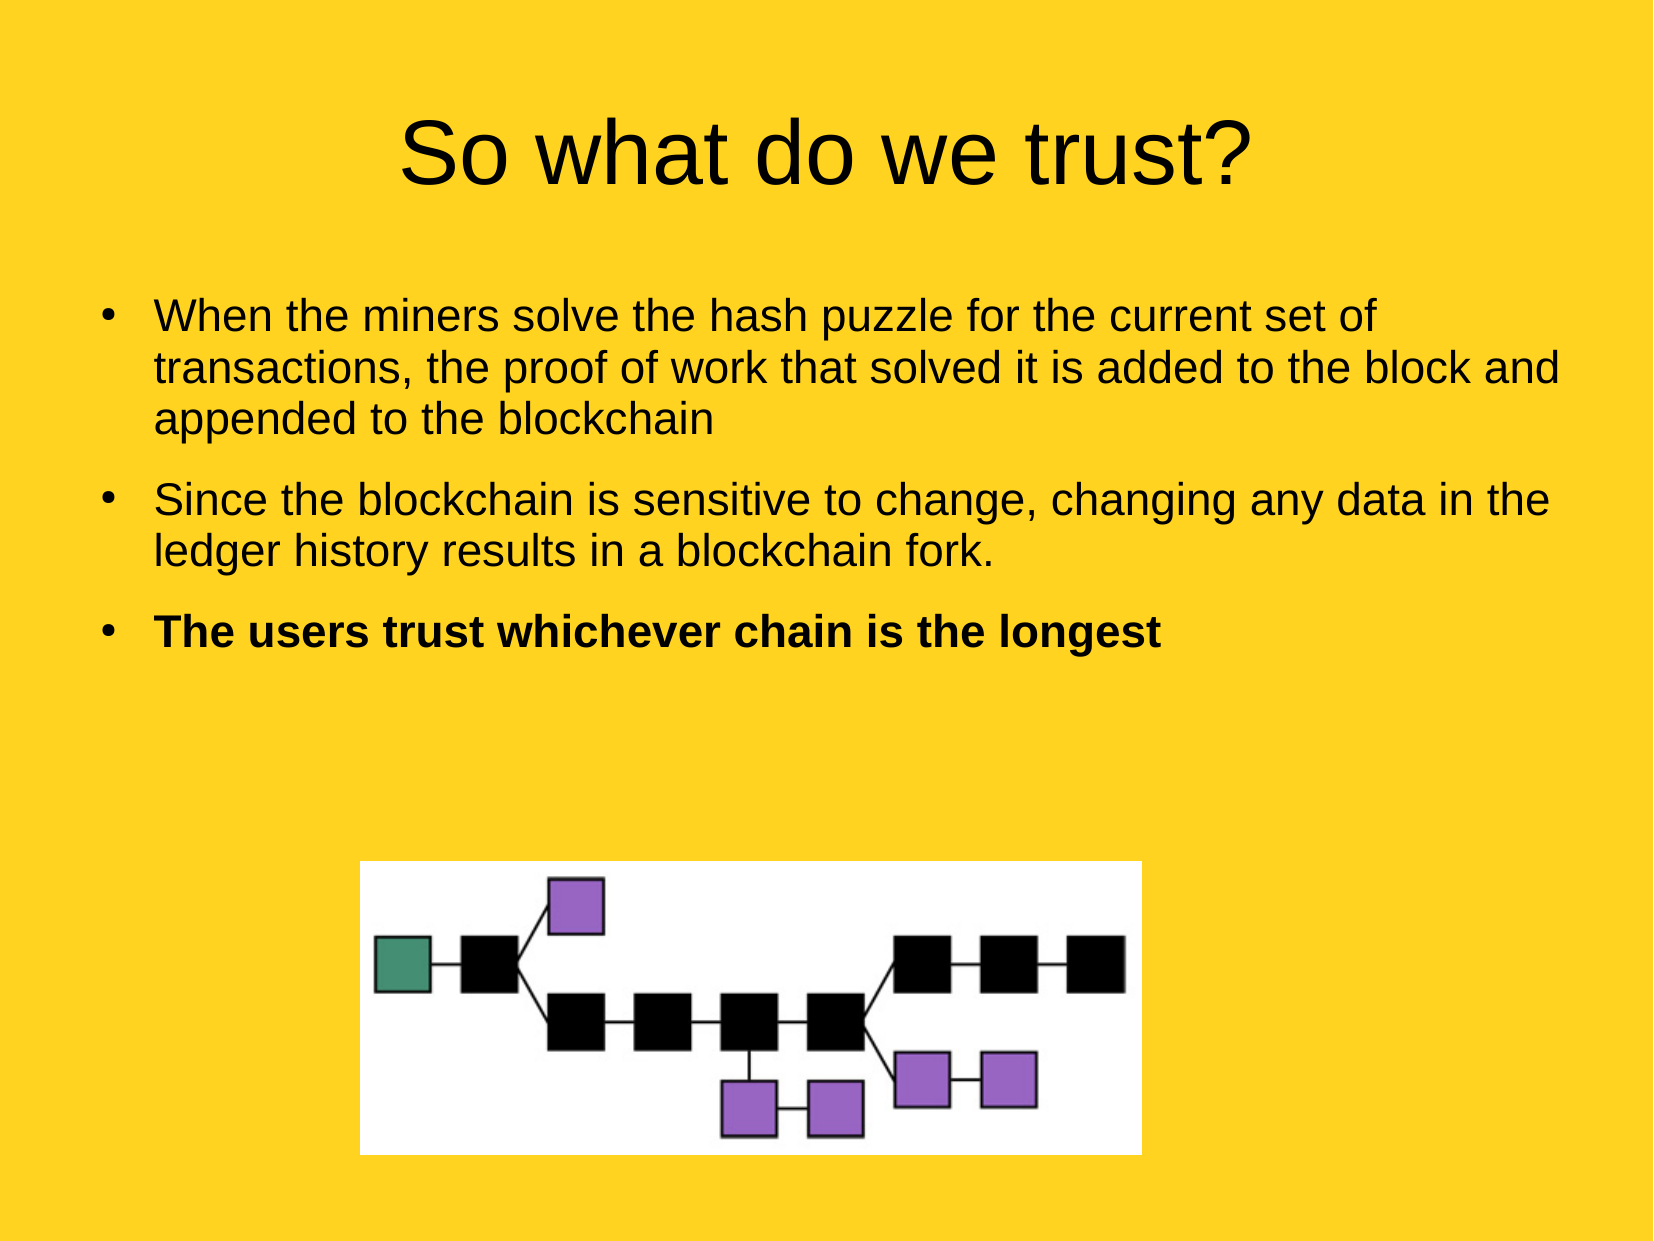

# So what do we trust?
When the miners solve the hash puzzle for the current set of transactions, the proof of work that solved it is added to the block and appended to the blockchain
Since the blockchain is sensitive to change, changing any data in the ledger history results in a blockchain fork.
The users trust whichever chain is the longest